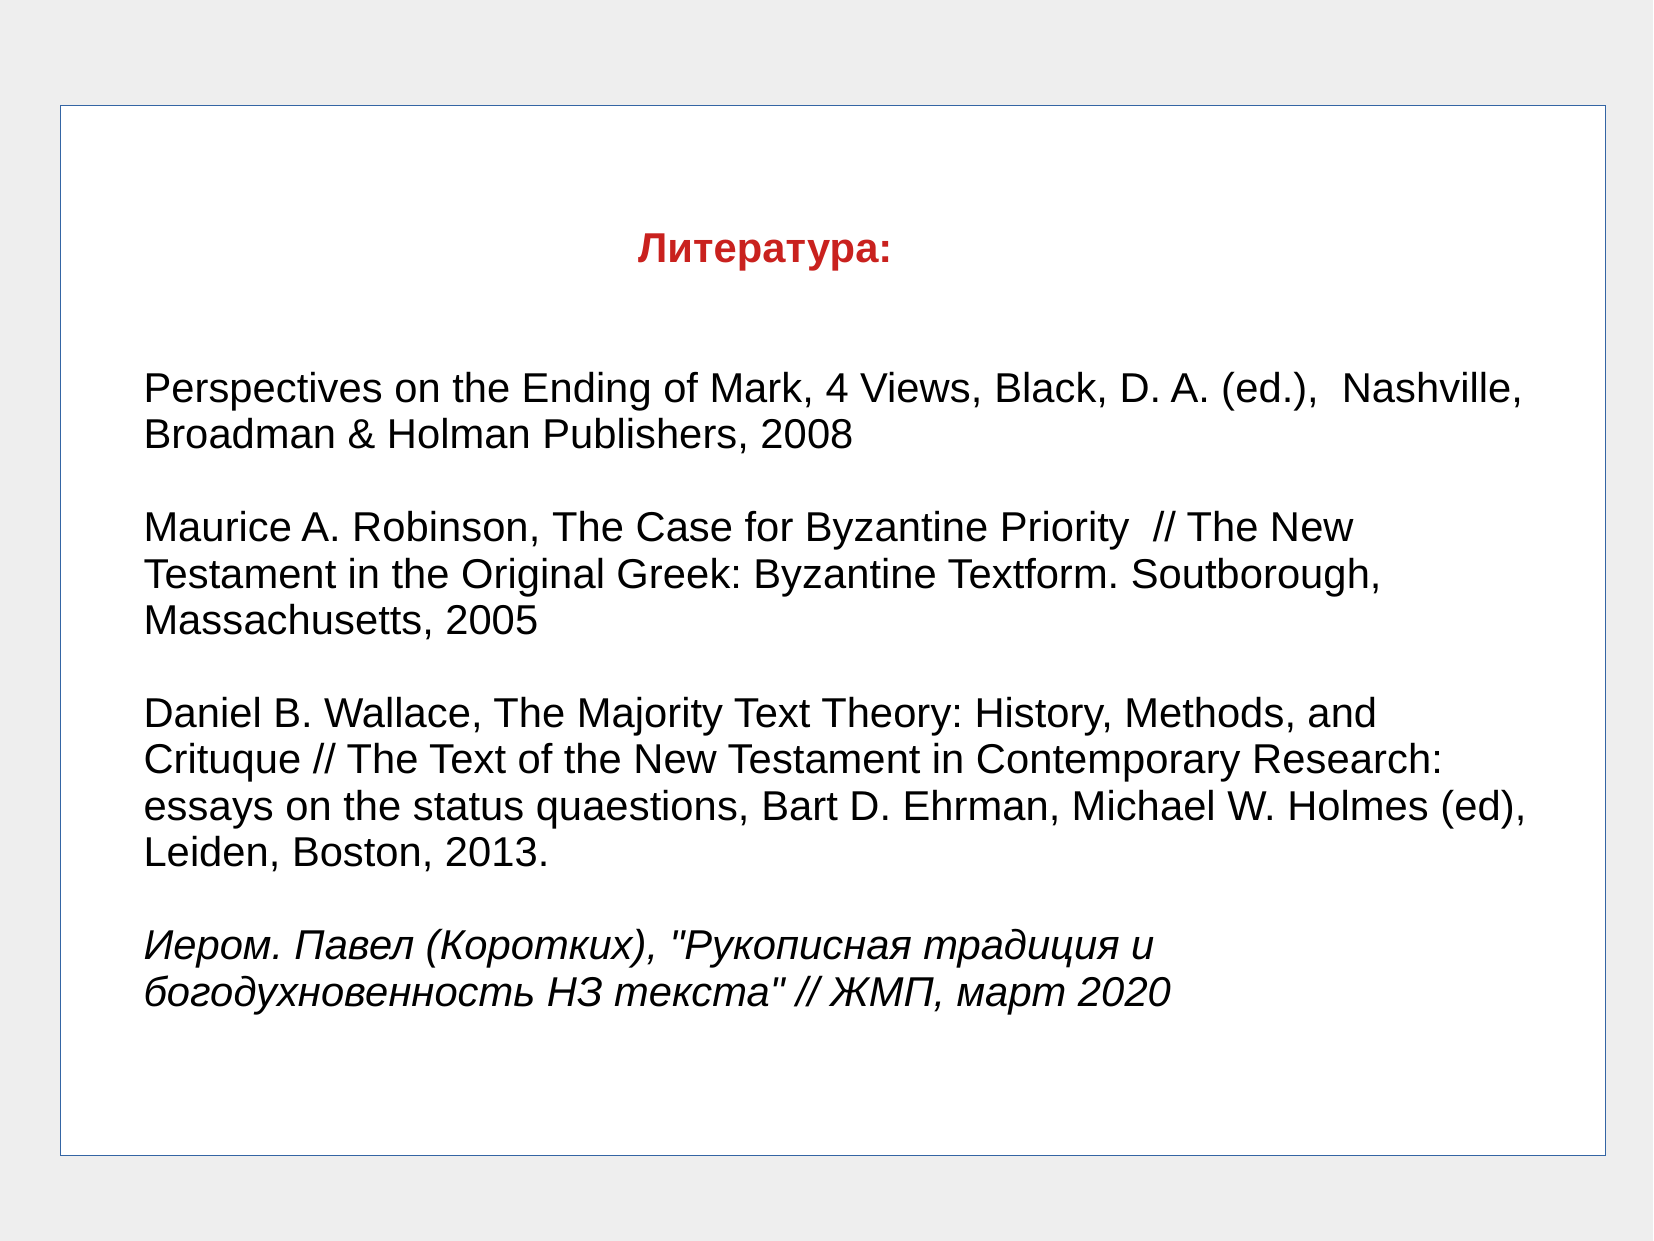

# Литература:
Perspectives on the Ending of Mark, 4 Views, Black, D. A. (ed.), Nashville, Broadman & Holman Publishers, 2008
Maurice A. Robinson, The Case for Byzantine Priority // The New Testament in the Original Greek: Byzantine Textform. Soutborough, Massachusetts, 2005
Daniel B. Wallace, The Majority Text Theory: History, Methods, and Crituque // The Text of the New Testament in Contemporary Research: essays on the status quaestions, Bart D. Ehrman, Michael W. Holmes (ed), Leiden, Boston, 2013.
Иером. Павел (Коротких), "Рукописная традиция и богодухновенность НЗ текста" // ЖМП, март 2020